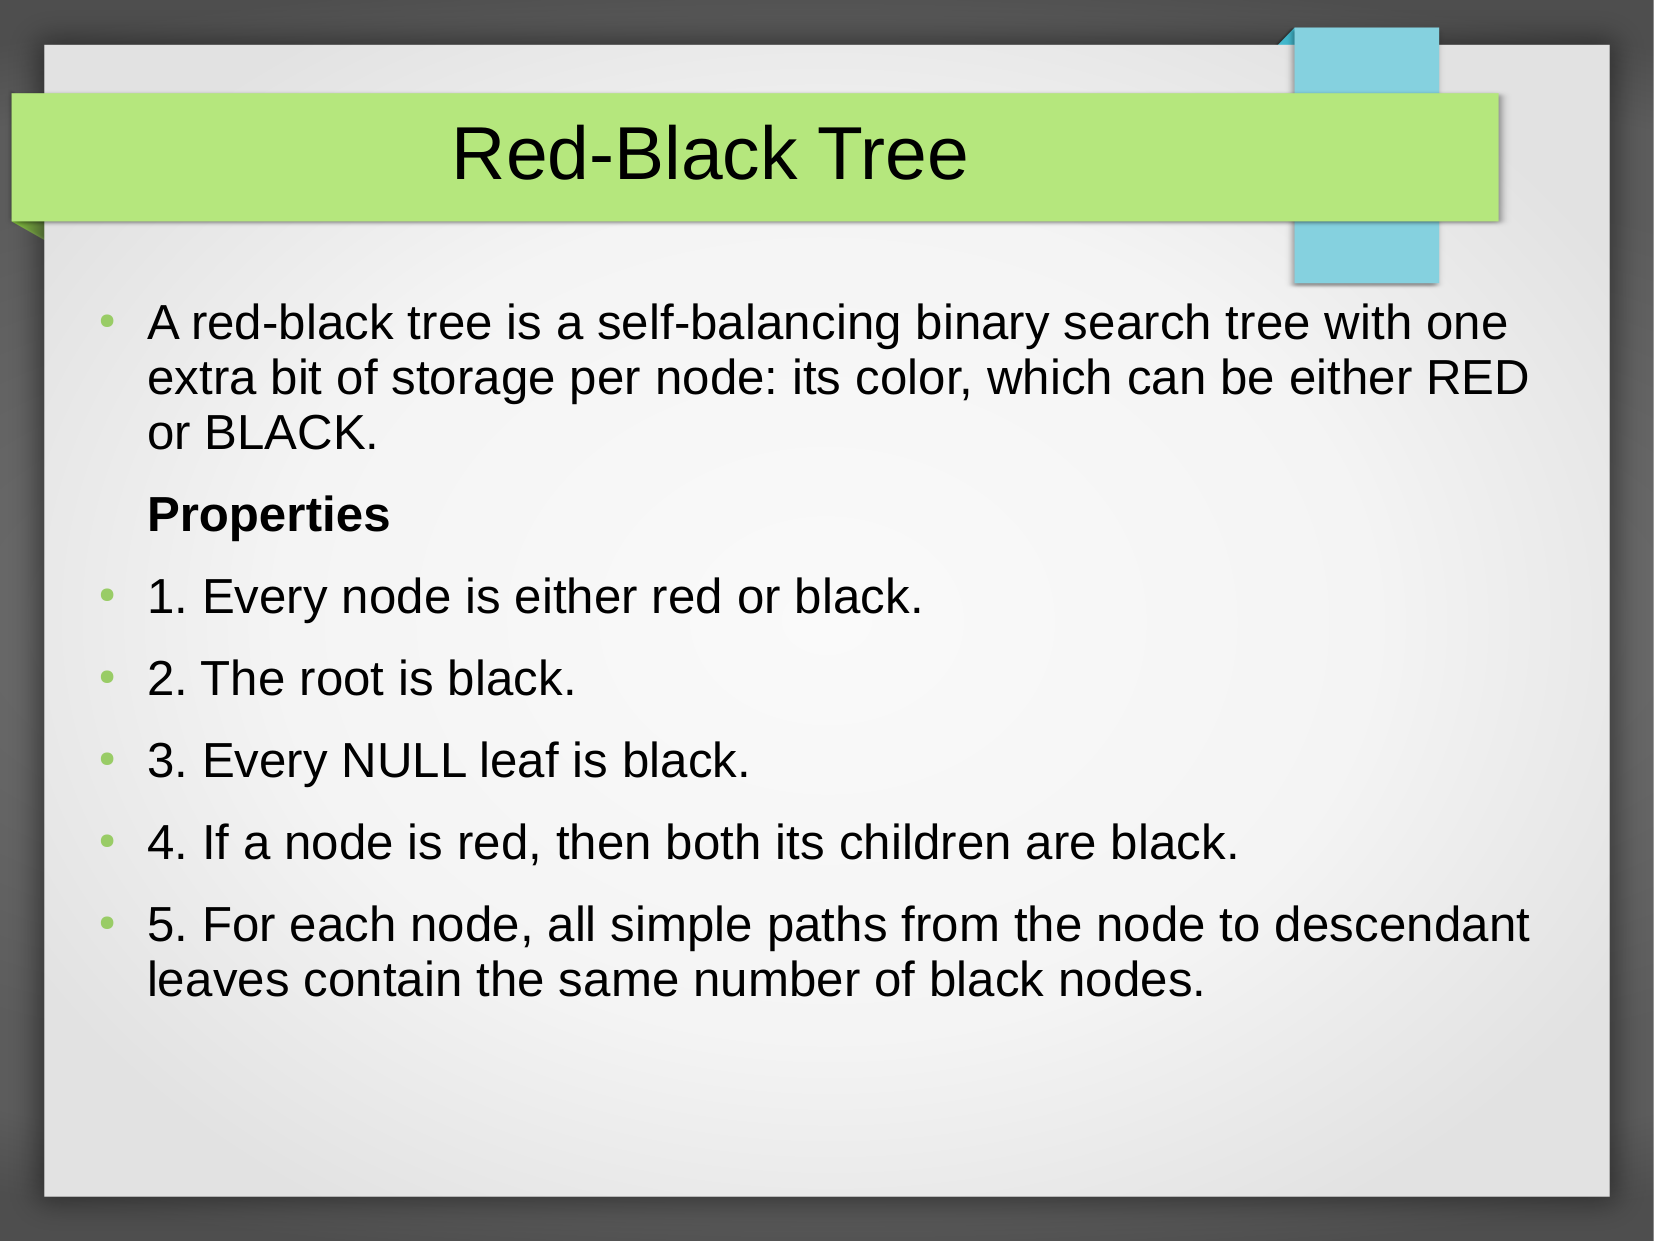

# Red-Black Tree
A red-black tree is a self-balancing binary search tree with one extra bit of storage per node: its color, which can be either RED or BLACK.
Properties
1. Every node is either red or black.
2. The root is black.
3. Every NULL leaf is black.
4. If a node is red, then both its children are black.
5. For each node, all simple paths from the node to descendant leaves contain the same number of black nodes.